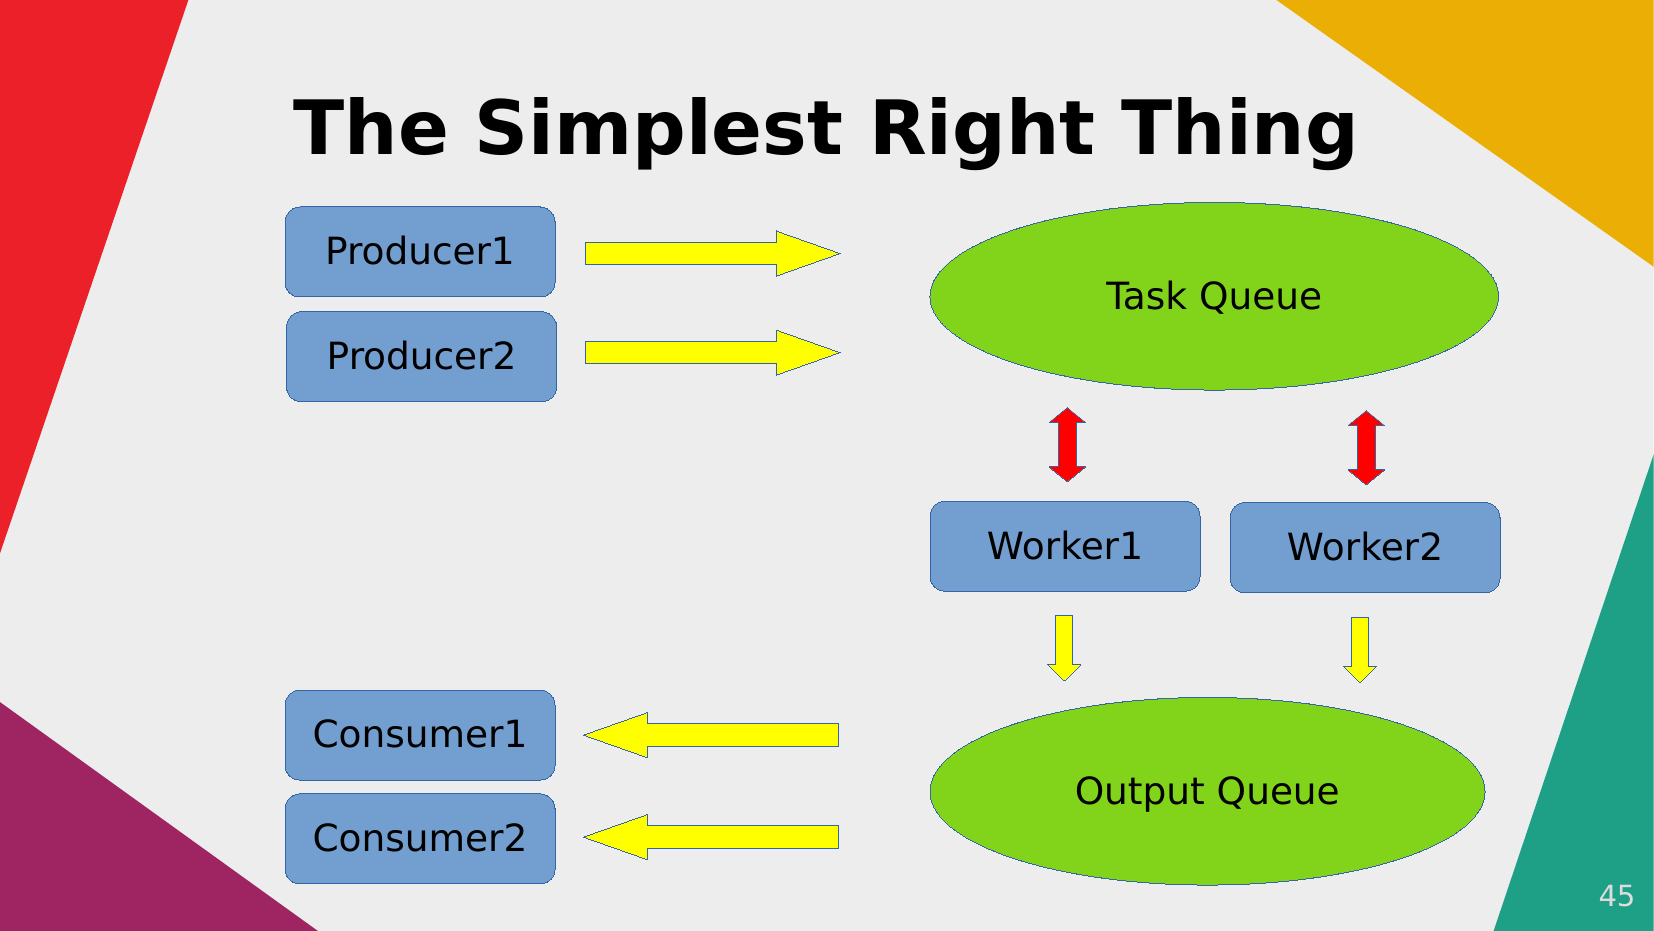

# The Simplest Right Thing
Task Queue
Producer1
Producer2
Worker1
Worker2
Consumer1
Output Queue
Consumer2
45